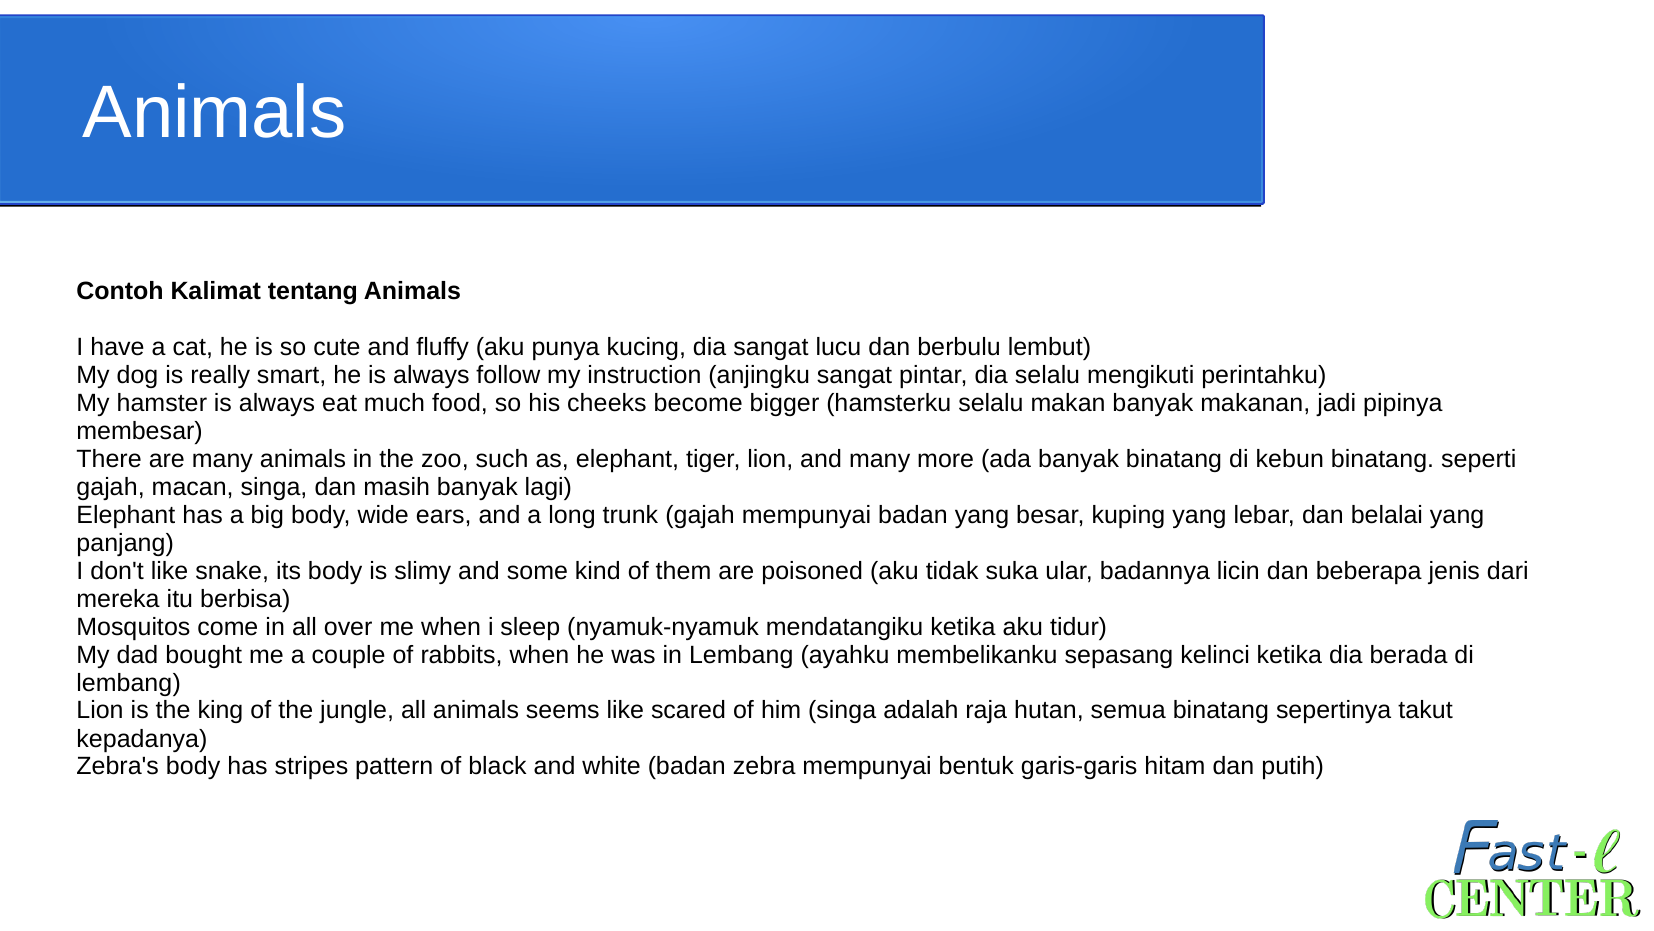

# Animals
Contoh Kalimat tentang Animals
I have a cat, he is so cute and fluffy (aku punya kucing, dia sangat lucu dan berbulu lembut)
My dog is really smart, he is always follow my instruction (anjingku sangat pintar, dia selalu mengikuti perintahku)
My hamster is always eat much food, so his cheeks become bigger (hamsterku selalu makan banyak makanan, jadi pipinya membesar)
There are many animals in the zoo, such as, elephant, tiger, lion, and many more (ada banyak binatang di kebun binatang. seperti gajah, macan, singa, dan masih banyak lagi)
Elephant has a big body, wide ears, and a long trunk (gajah mempunyai badan yang besar, kuping yang lebar, dan belalai yang panjang)
I don't like snake, its body is slimy and some kind of them are poisoned (aku tidak suka ular, badannya licin dan beberapa jenis dari mereka itu berbisa)
Mosquitos come in all over me when i sleep (nyamuk-nyamuk mendatangiku ketika aku tidur)
My dad bought me a couple of rabbits, when he was in Lembang (ayahku membelikanku sepasang kelinci ketika dia berada di lembang)
Lion is the king of the jungle, all animals seems like scared of him (singa adalah raja hutan, semua binatang sepertinya takut kepadanya)
Zebra's body has stripes pattern of black and white (badan zebra mempunyai bentuk garis-garis hitam dan putih)